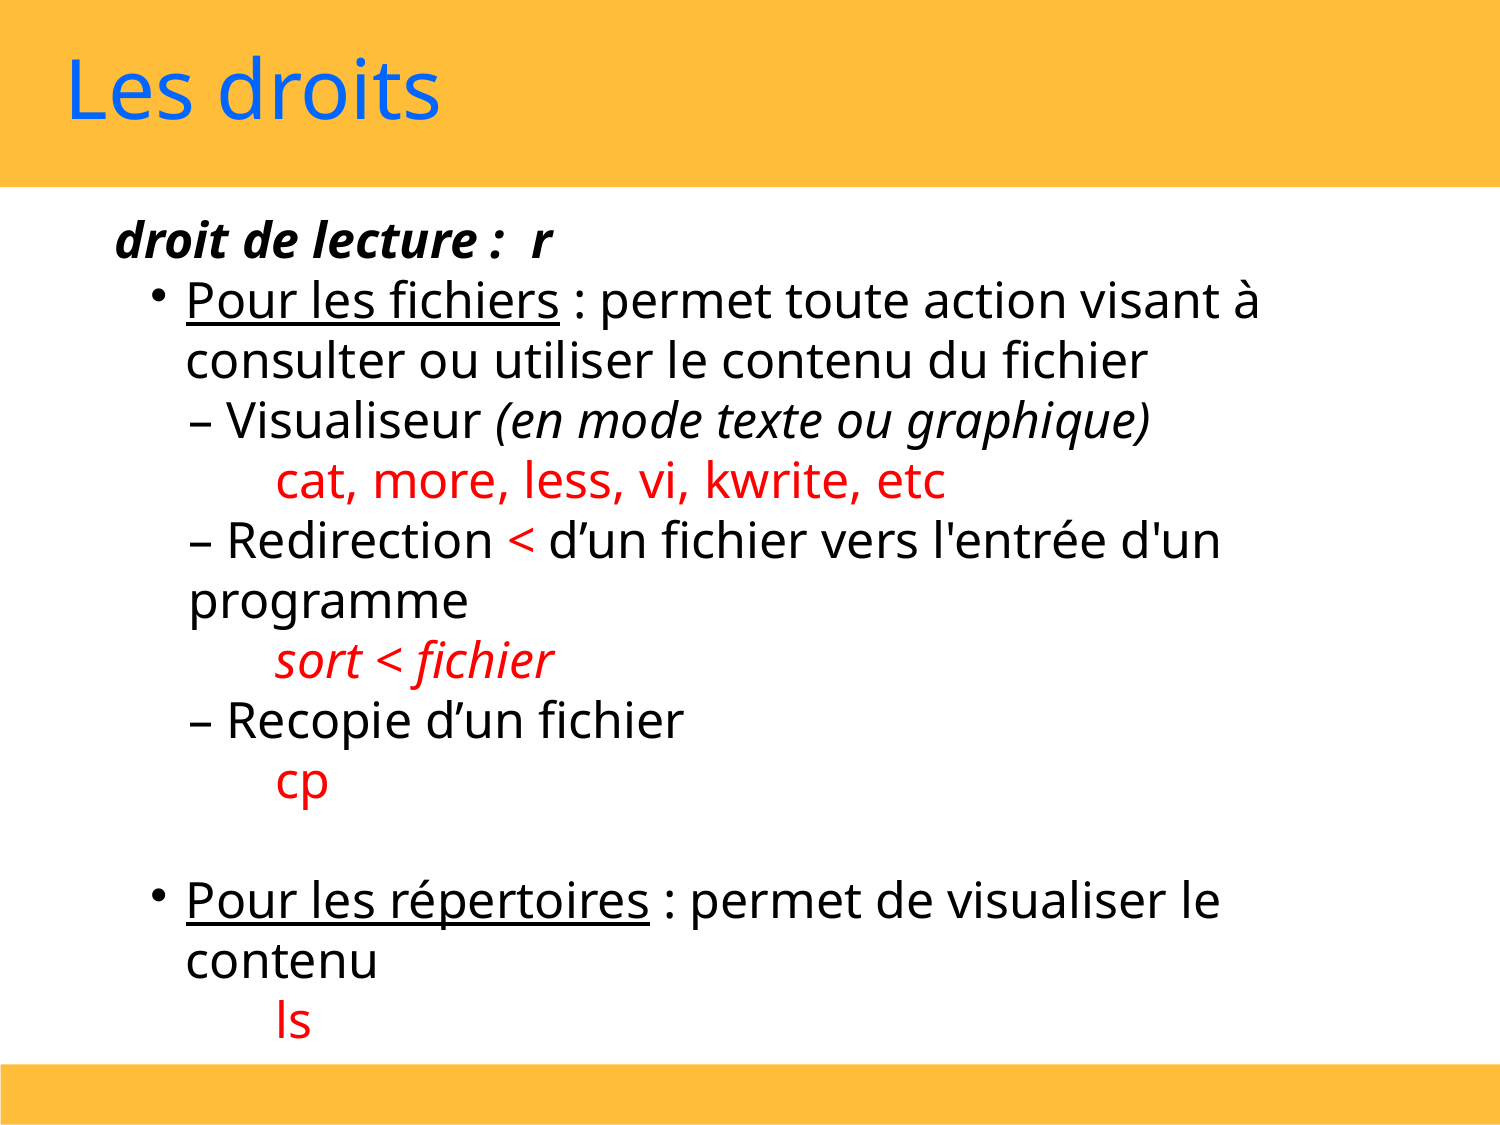

Les droits
droit de lecture : r
Pour les fichiers : permet toute action visant à consulter ou utiliser le contenu du fichier
	– Visualiseur (en mode texte ou graphique)
		 cat, more, less, vi, kwrite, etc
	– Redirection < d’un fichier vers l'entrée d'un
	programme
		 sort < fichier
	– Recopie d’un fichier
		 cp
Pour les répertoires : permet de visualiser le contenu
		 ls